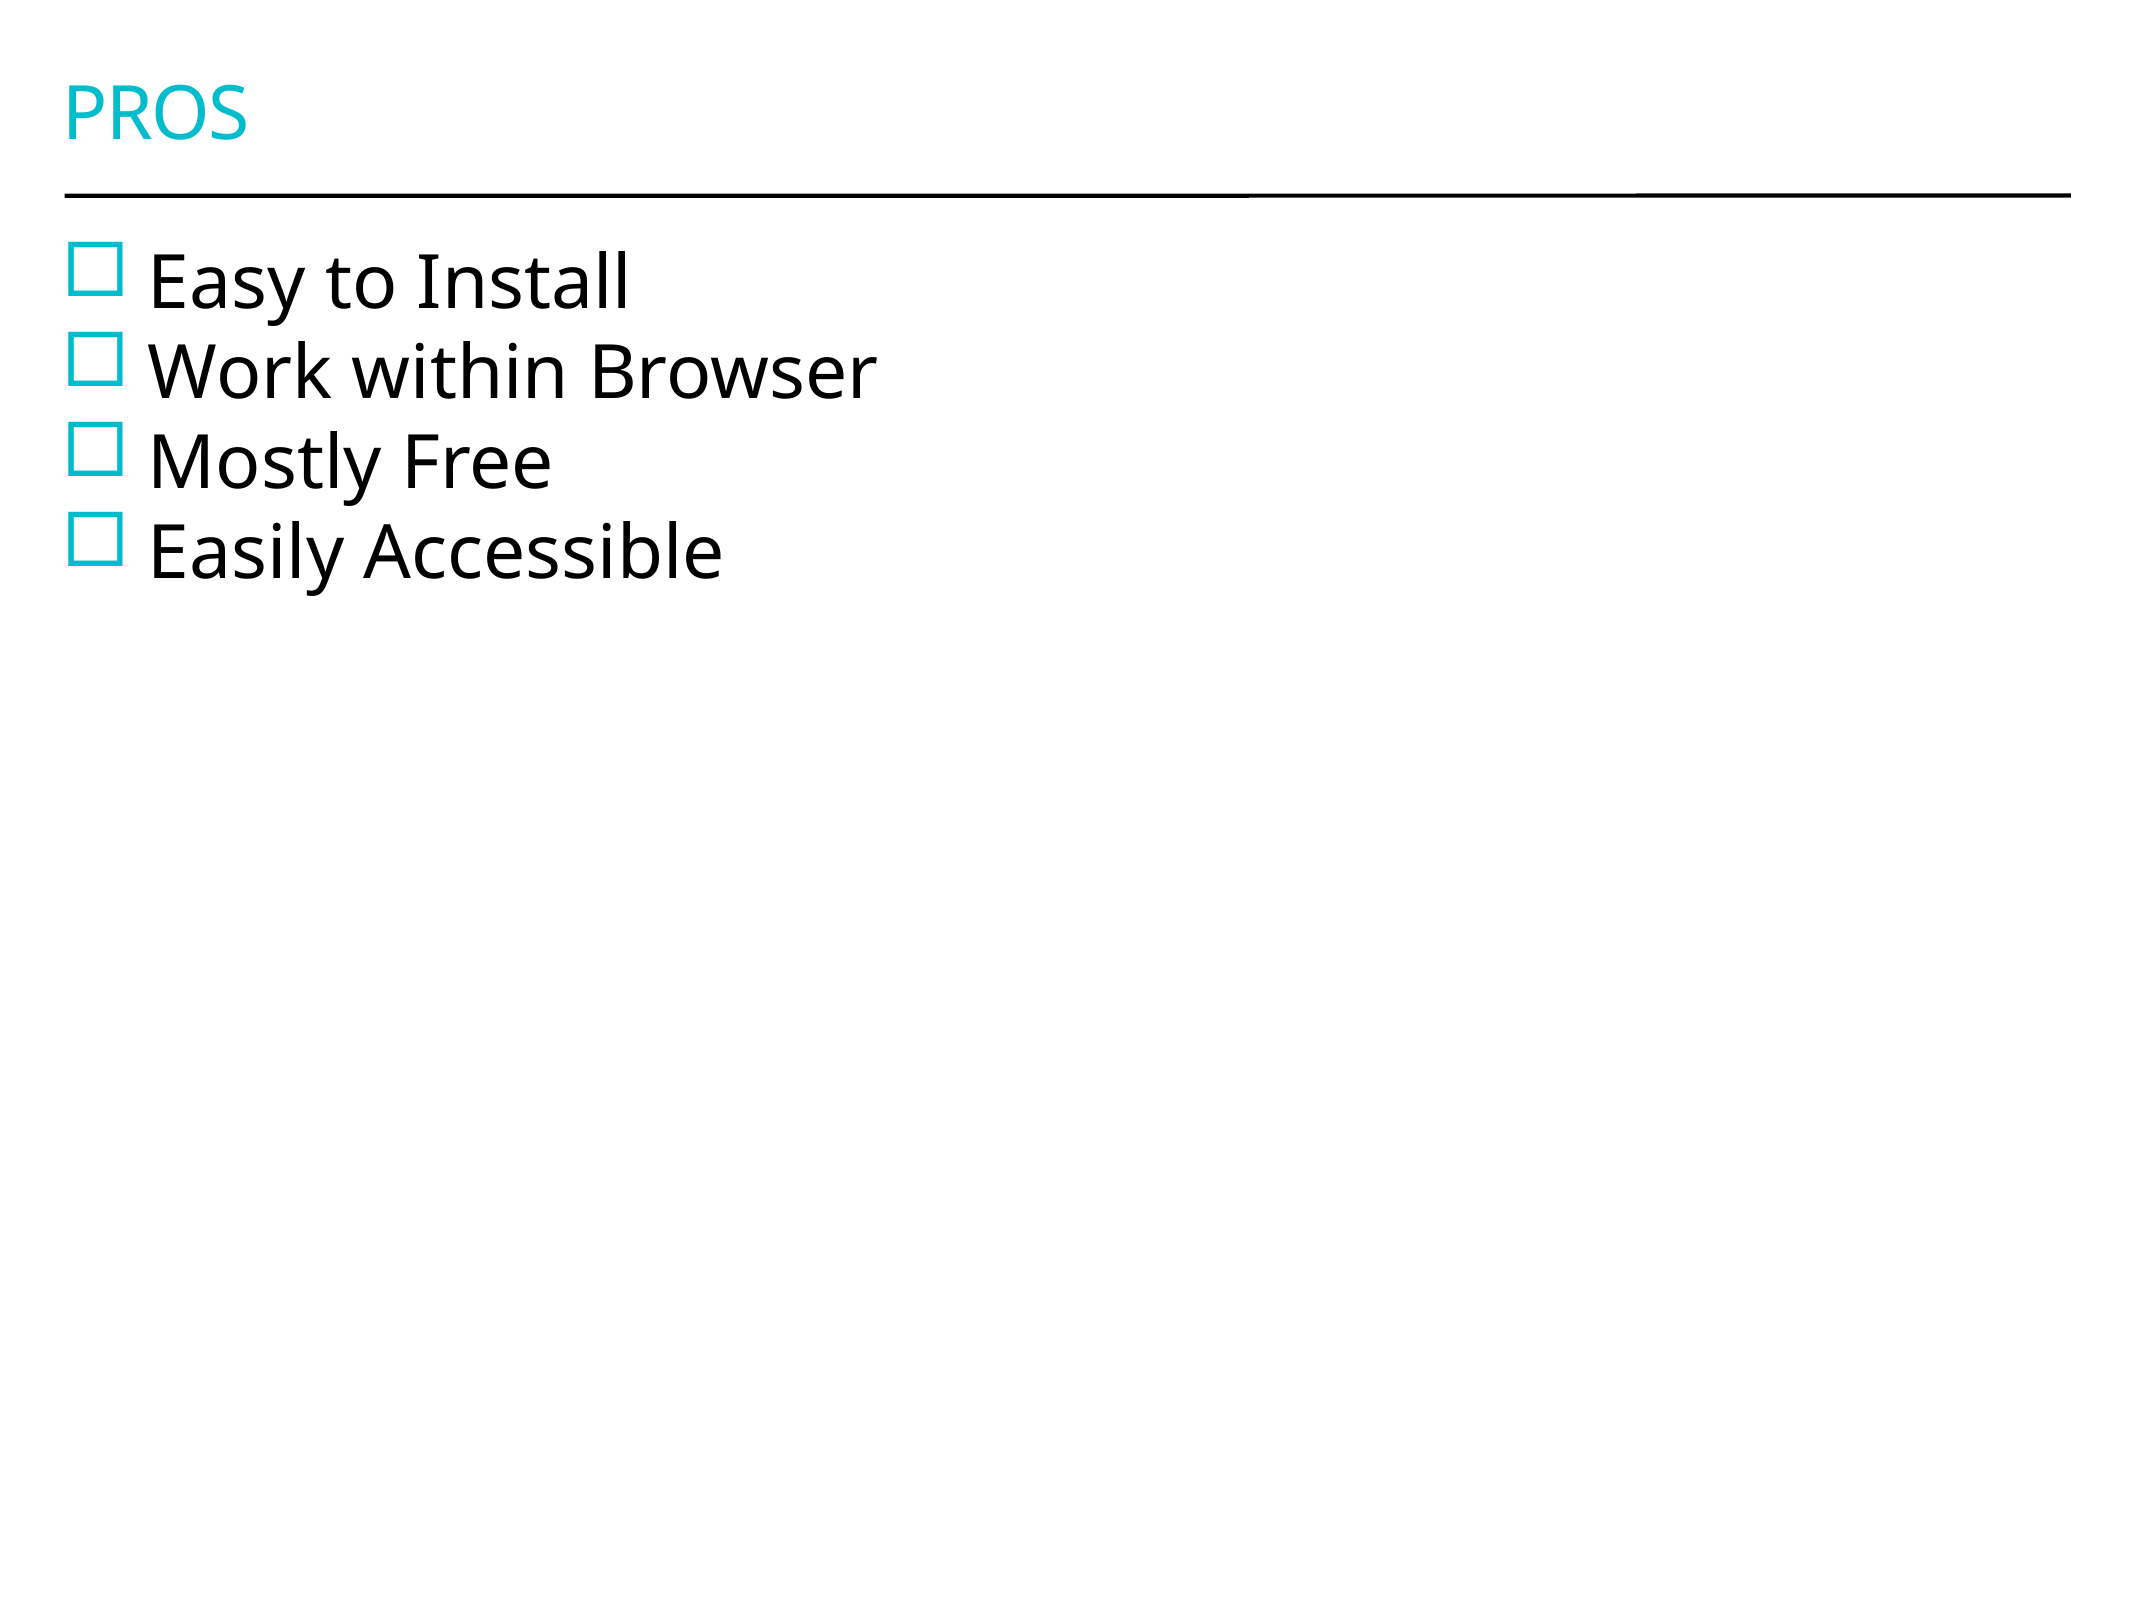

pros
Easy to Install
Work within Browser
Mostly Free
Easily Accessible